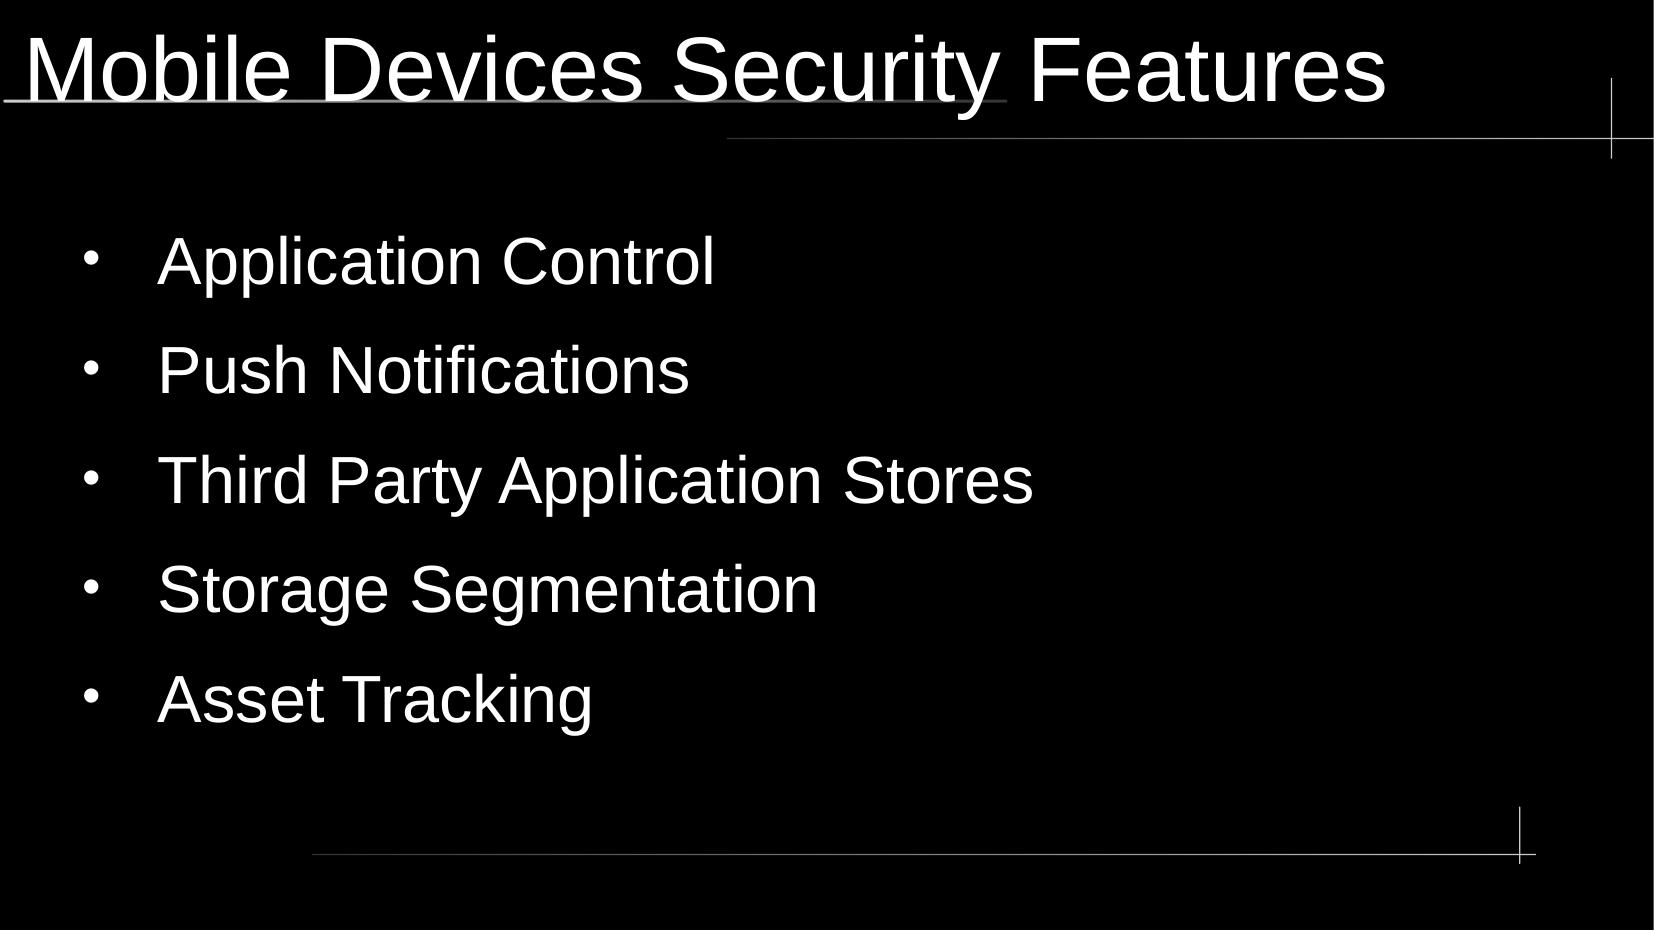

# Mobile Devices Security Features
Application Control
Push Notifications
Third Party Application Stores
Storage Segmentation
Asset Tracking